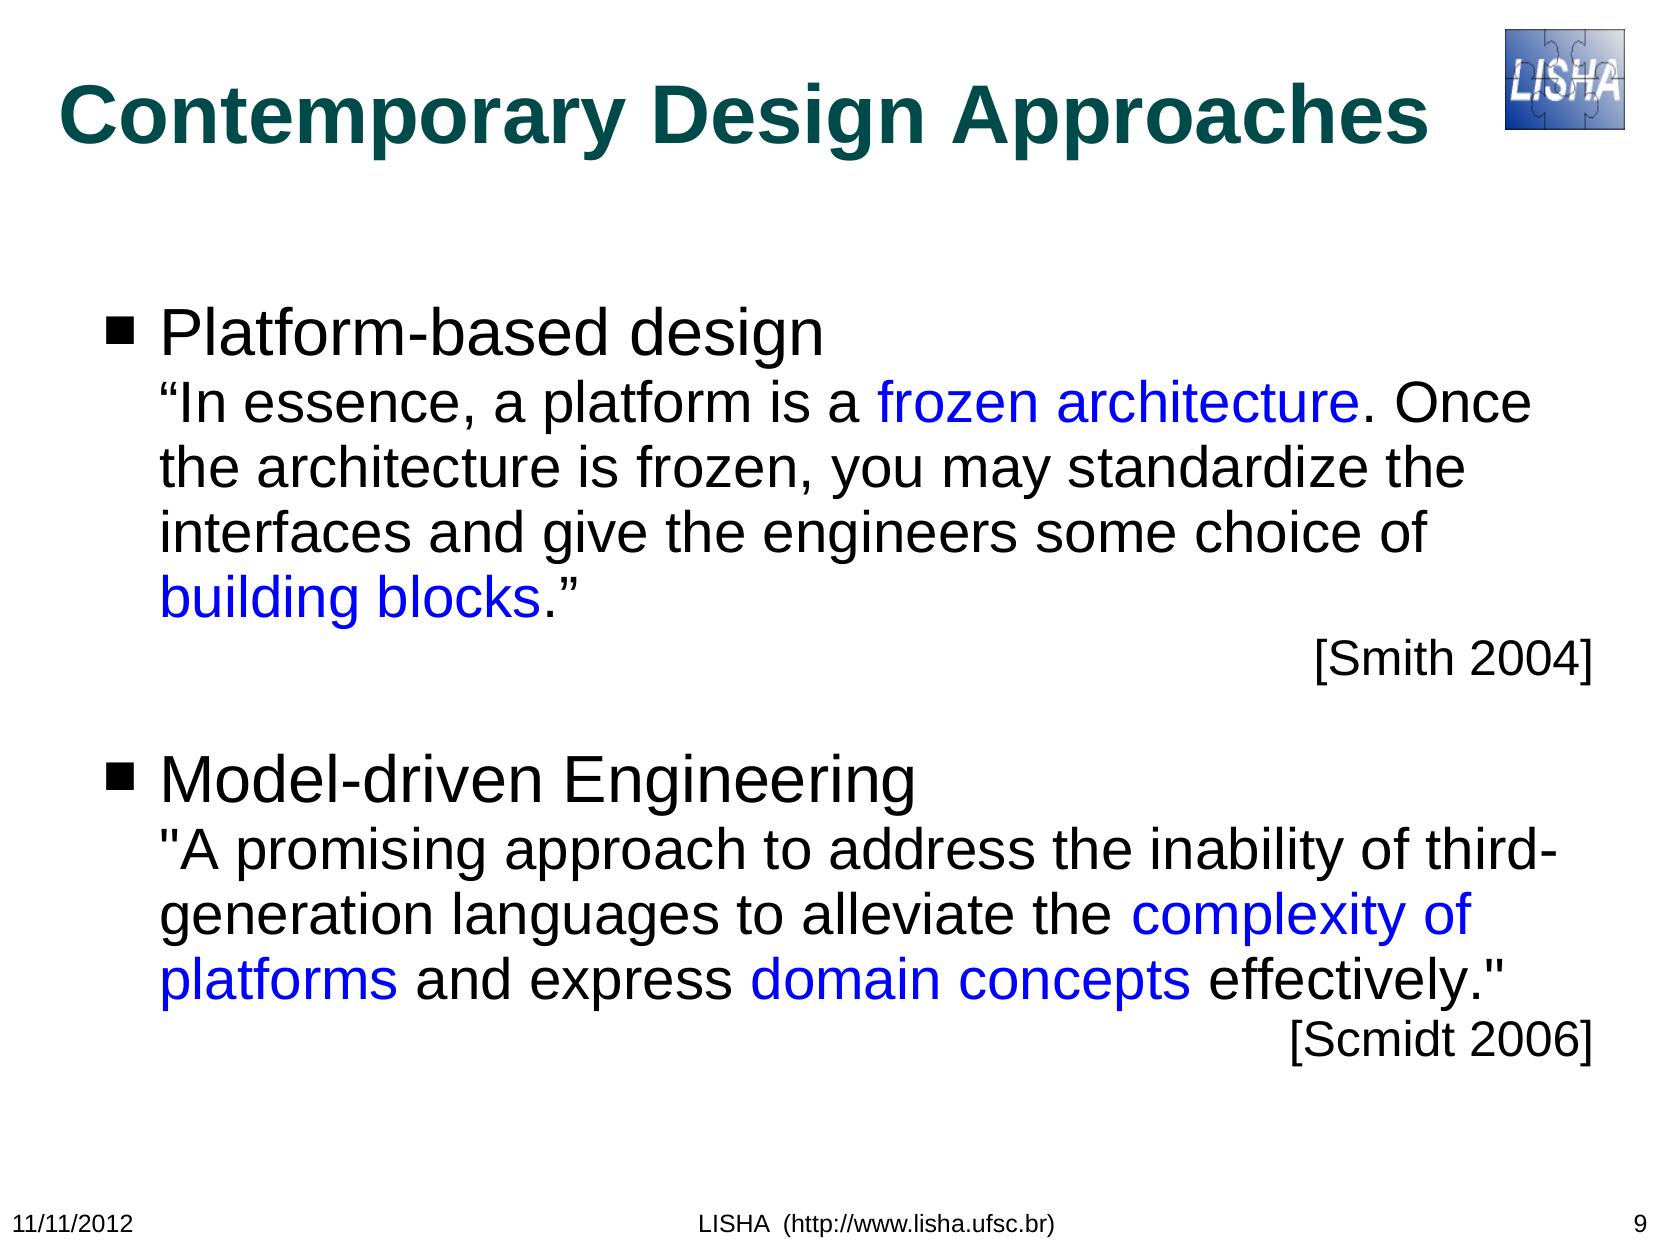

# Contemporary Design Approaches
Platform-based design
“In essence, a platform is a frozen architecture. Once the architecture is frozen, you may standardize the interfaces and give the engineers some choice of building blocks.”
[Smith 2004]
Model-driven Engineering
"A promising approach to address the inability of third-generation languages to alleviate the complexity of platforms and express domain concepts effectively."
[Scmidt 2006]